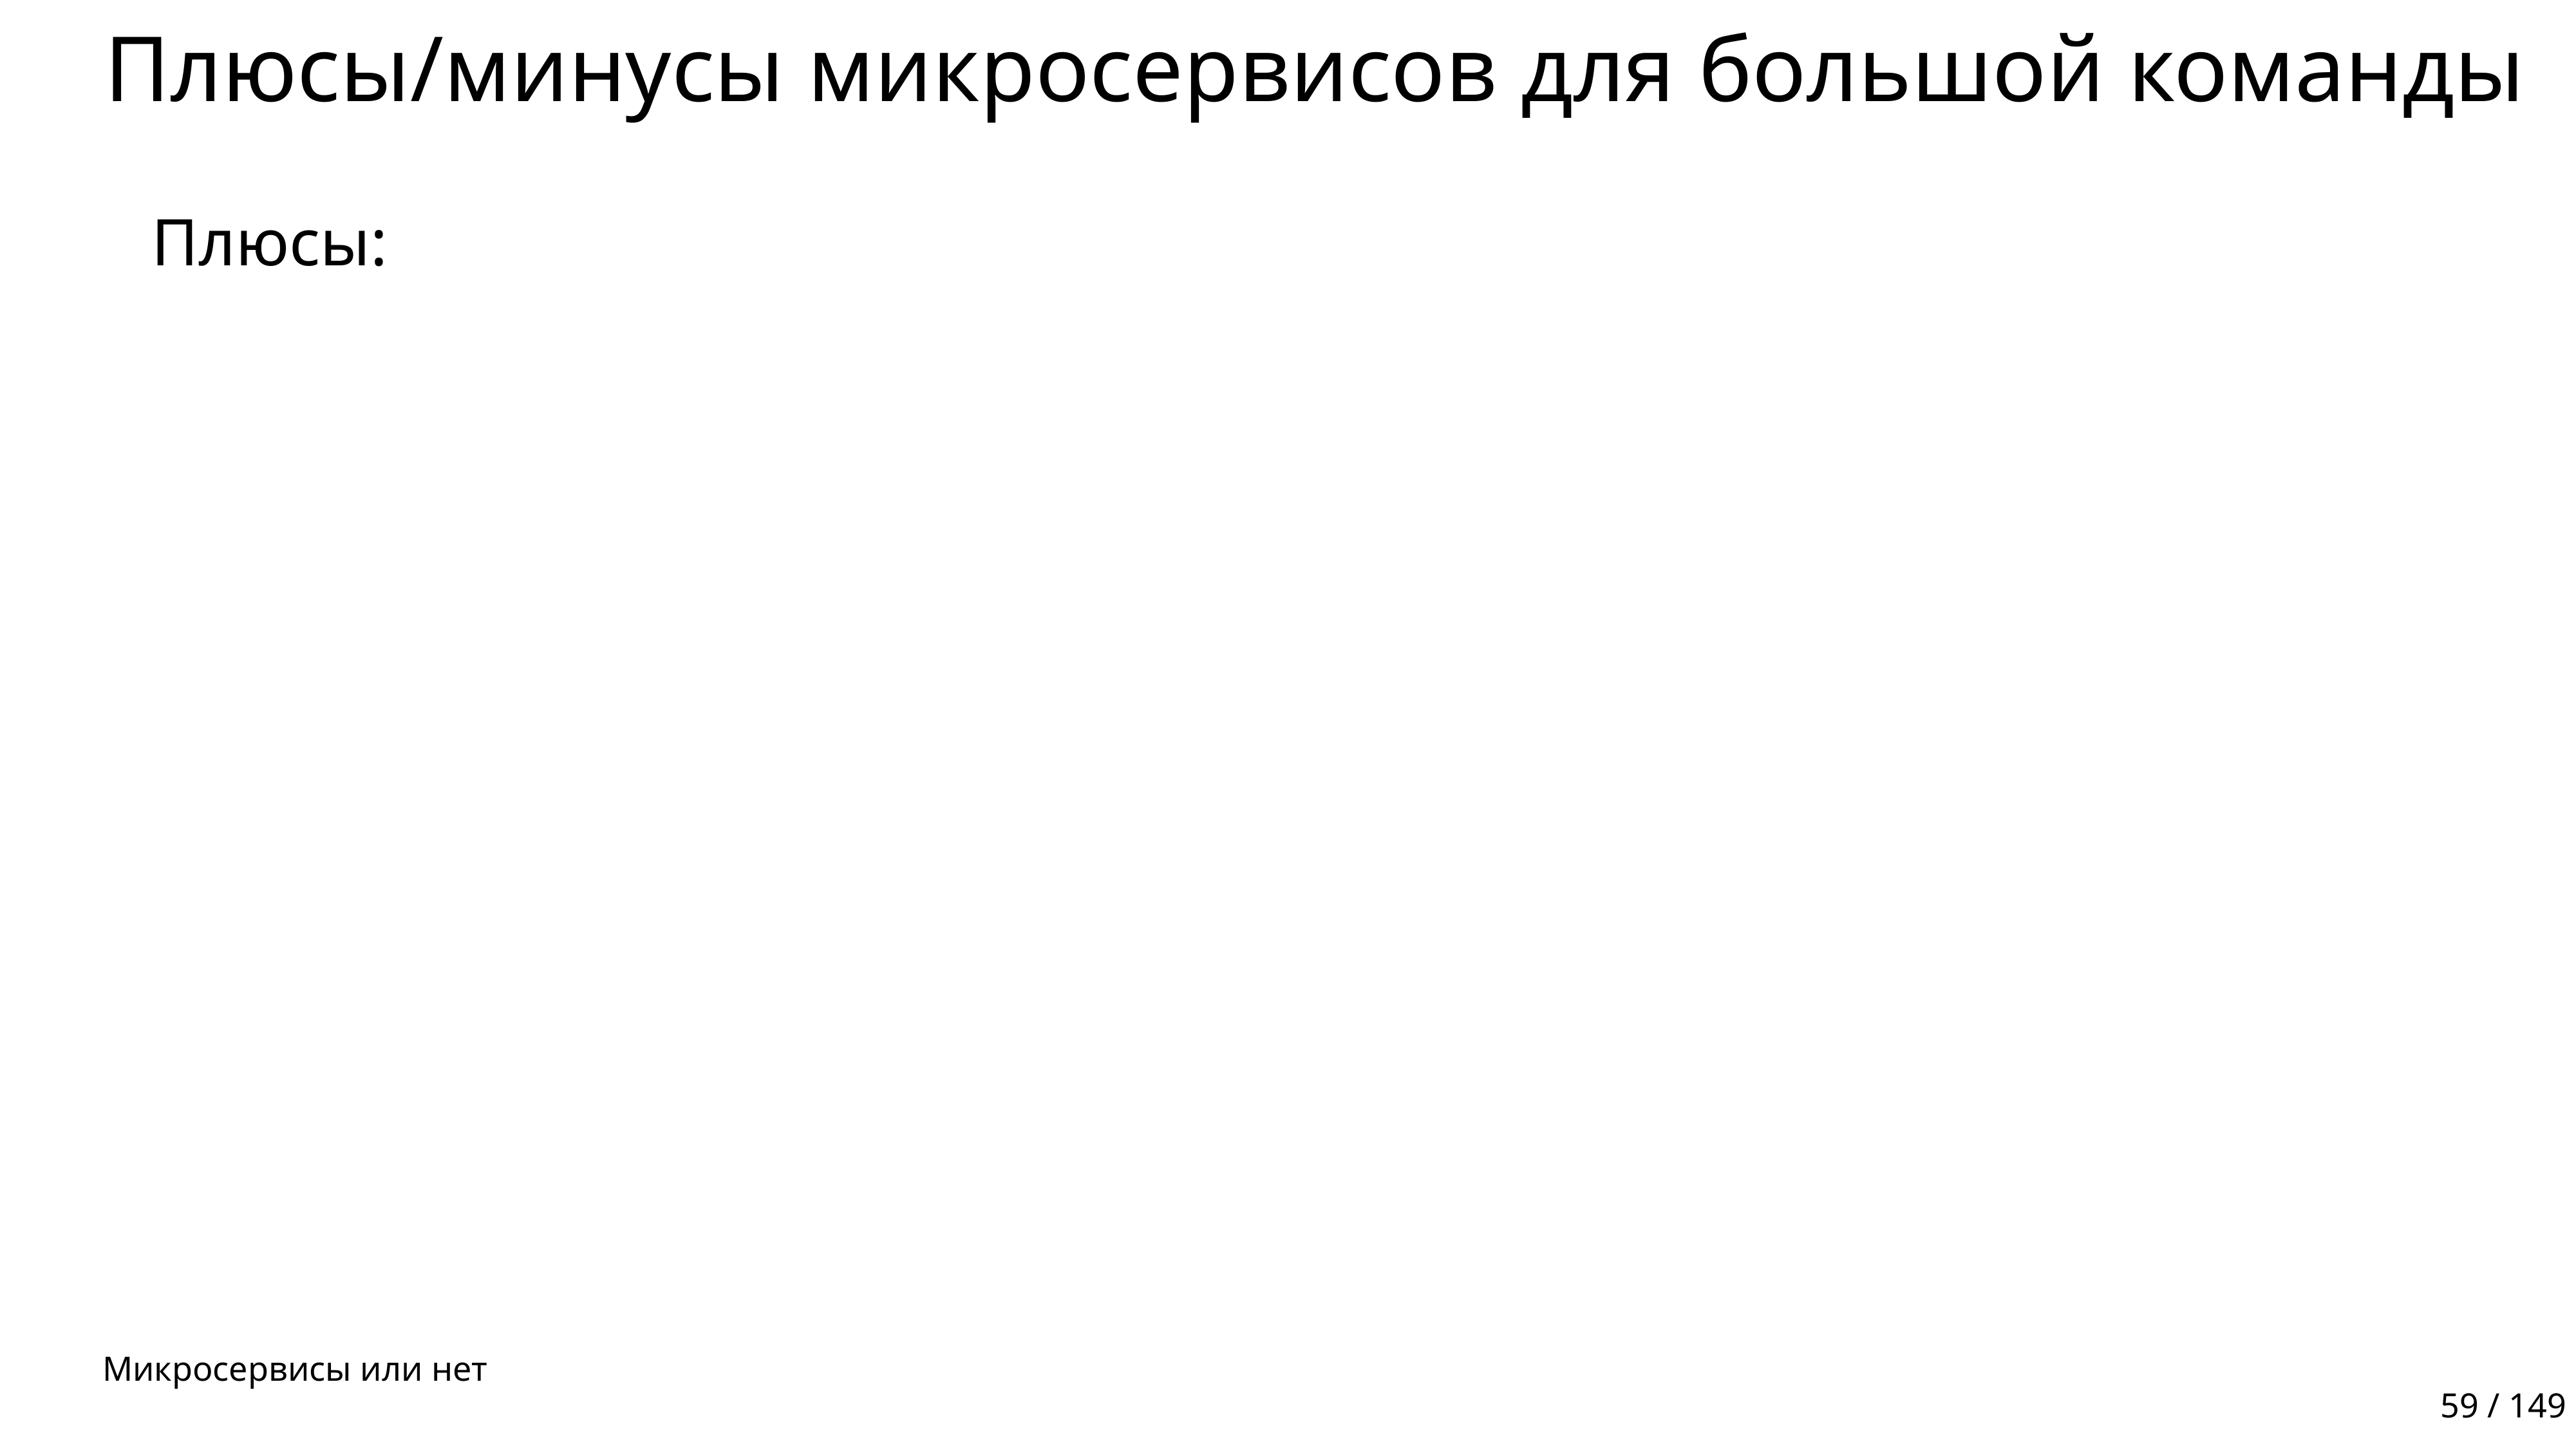

Плюсы/минусы микросервисов для большой команды
# Плюсы:
Микросервисы или нет